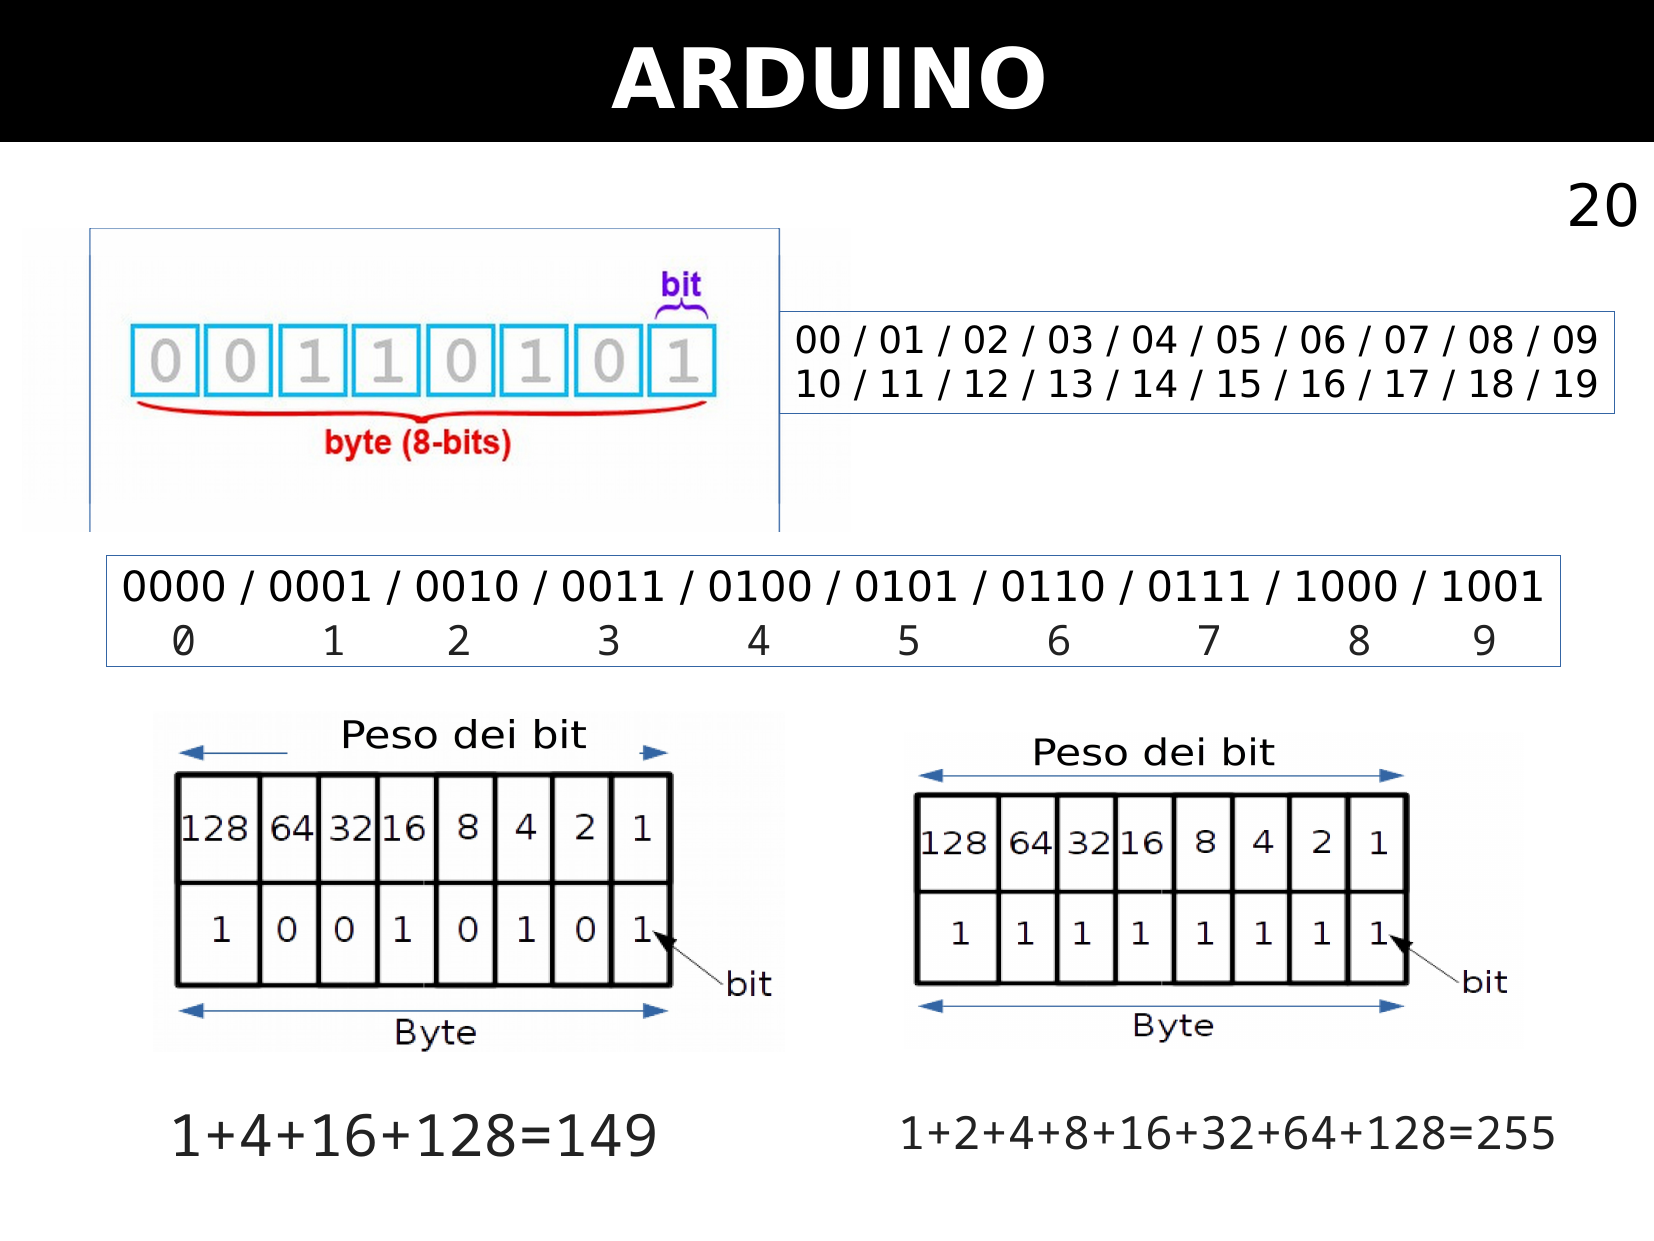

ARDUINO
20
00 / 01 / 02 / 03 / 04 / 05 / 06 / 07 / 08 / 09
10 / 11 / 12 / 13 / 14 / 15 / 16 / 17 / 18 / 19
0000 / 0001 / 0010 / 0011 / 0100 / 0101 / 0110 / 0111 / 1000 / 1001
 0 1 2 3 4 5 6 7 8 9
1+4+16+128=149
1+2+4+8+16+32+64+128=255